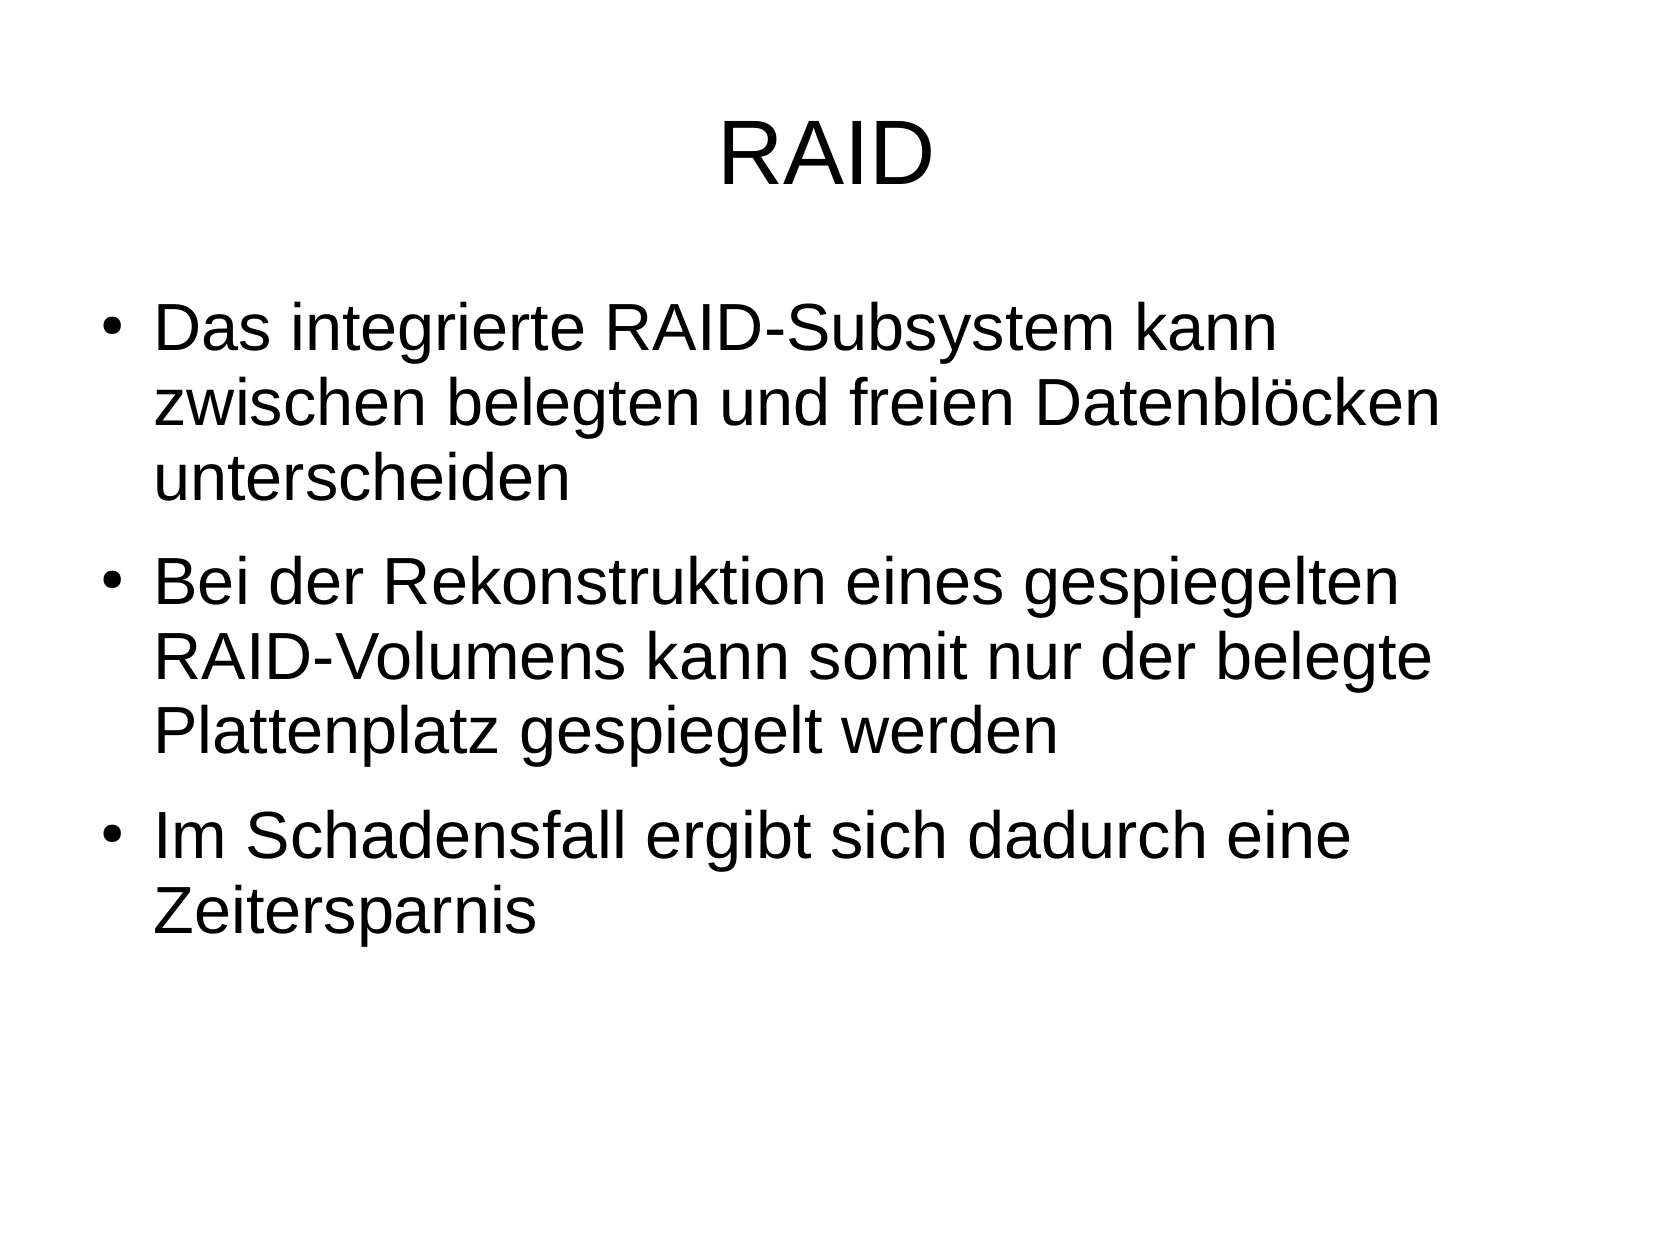

# RAID
Das integrierte RAID-Subsystem kann zwischen belegten und freien Datenblöcken unterscheiden
Bei der Rekonstruktion eines gespiegelten RAID-Volumens kann somit nur der belegte Plattenplatz gespiegelt werden
Im Schadensfall ergibt sich dadurch eine Zeitersparnis